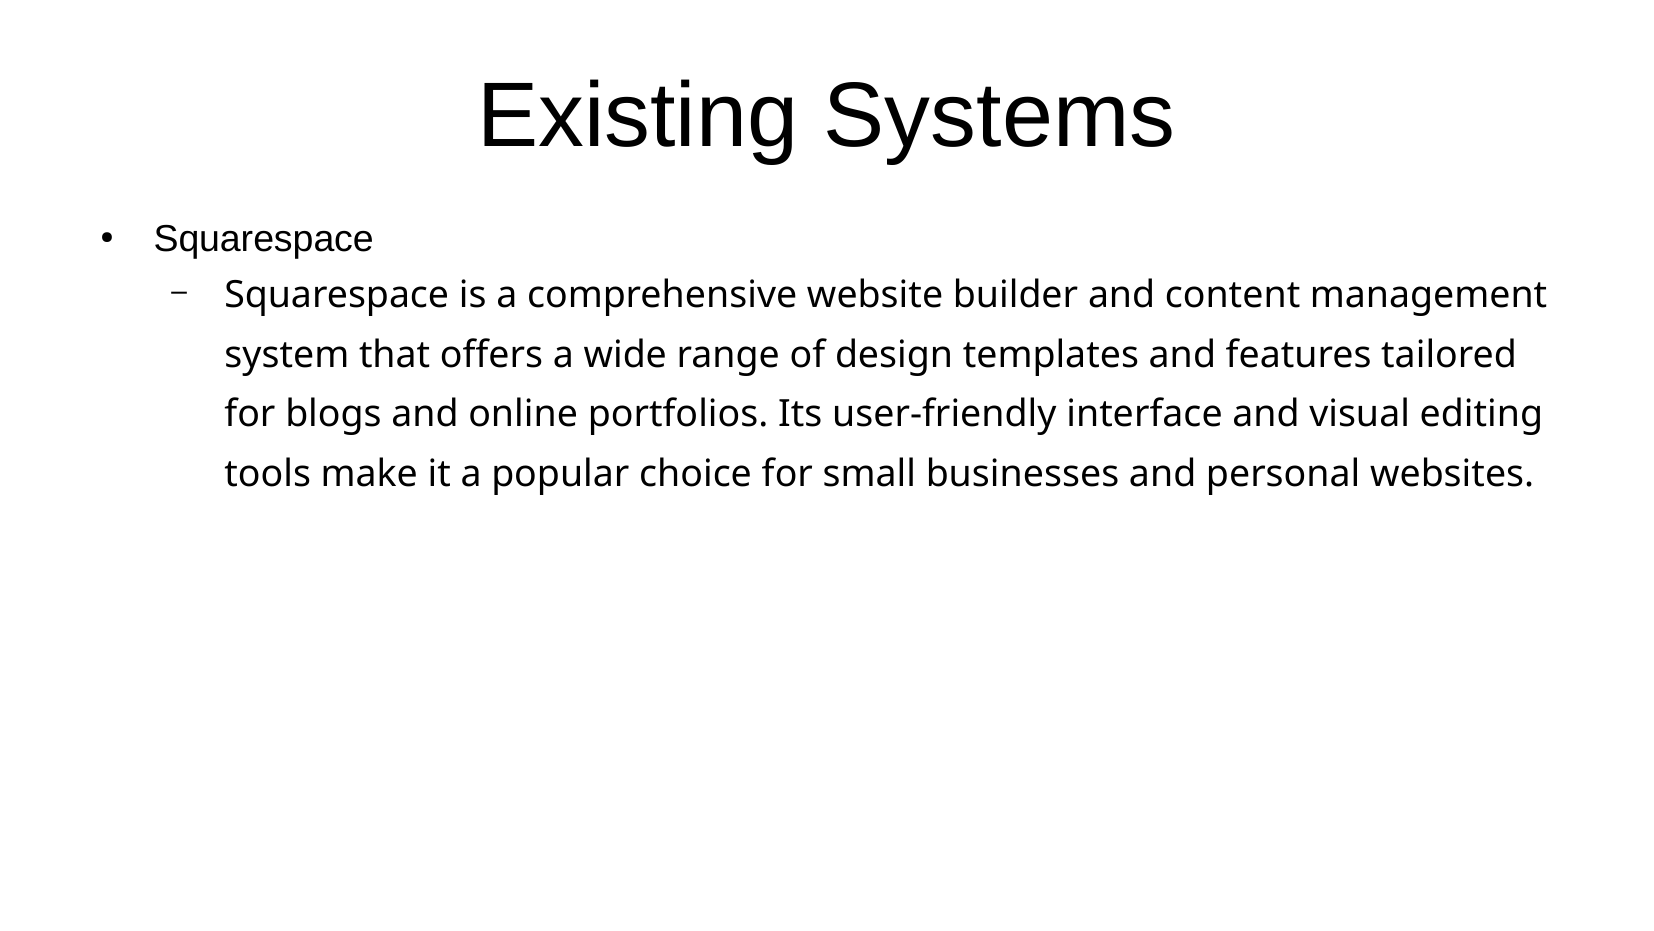

# Existing Systems
Squarespace
Squarespace is a comprehensive website builder and content management system that offers a wide range of design templates and features tailored for blogs and online portfolios. Its user-friendly interface and visual editing tools make it a popular choice for small businesses and personal websites.